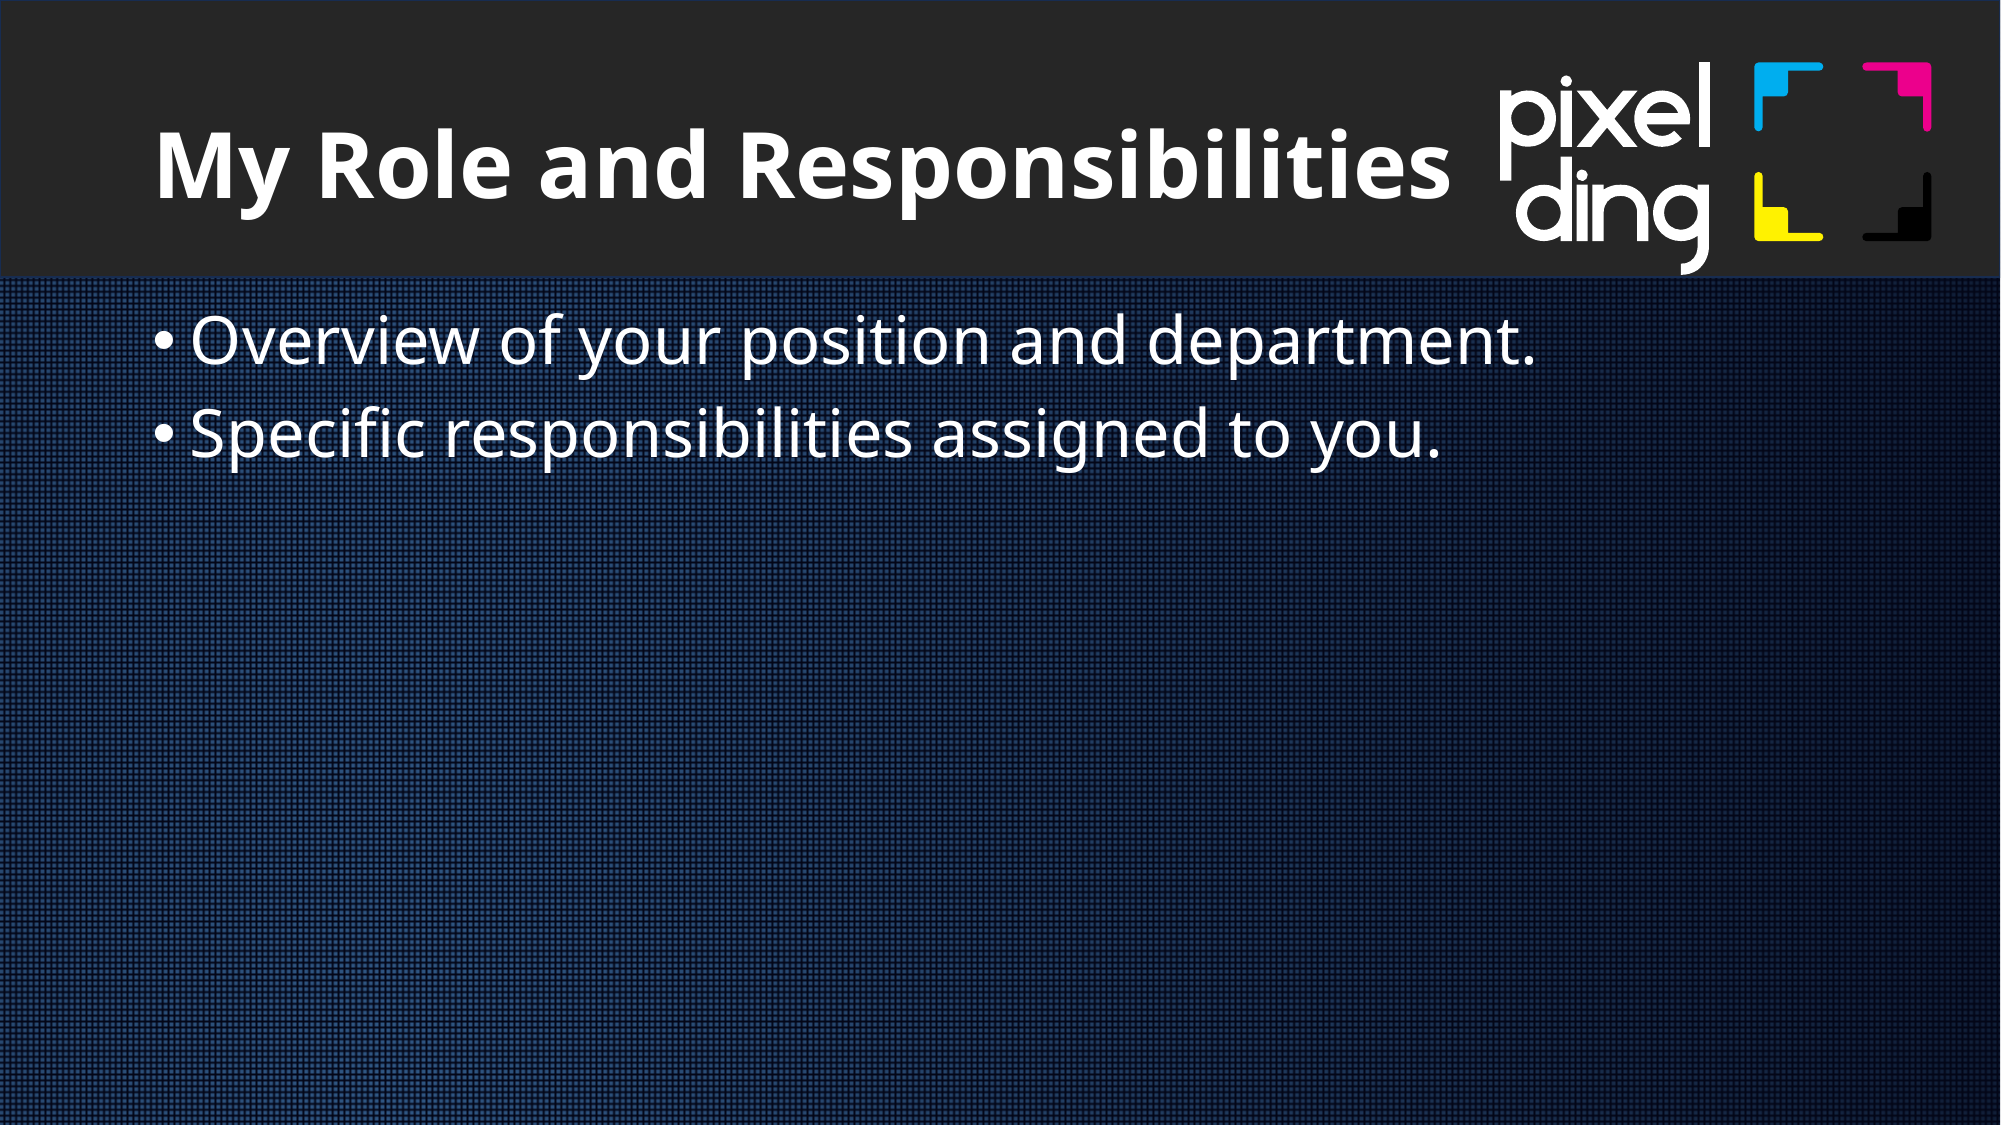

# My Role and Responsibilities
Overview of your position and department.
Specific responsibilities assigned to you.